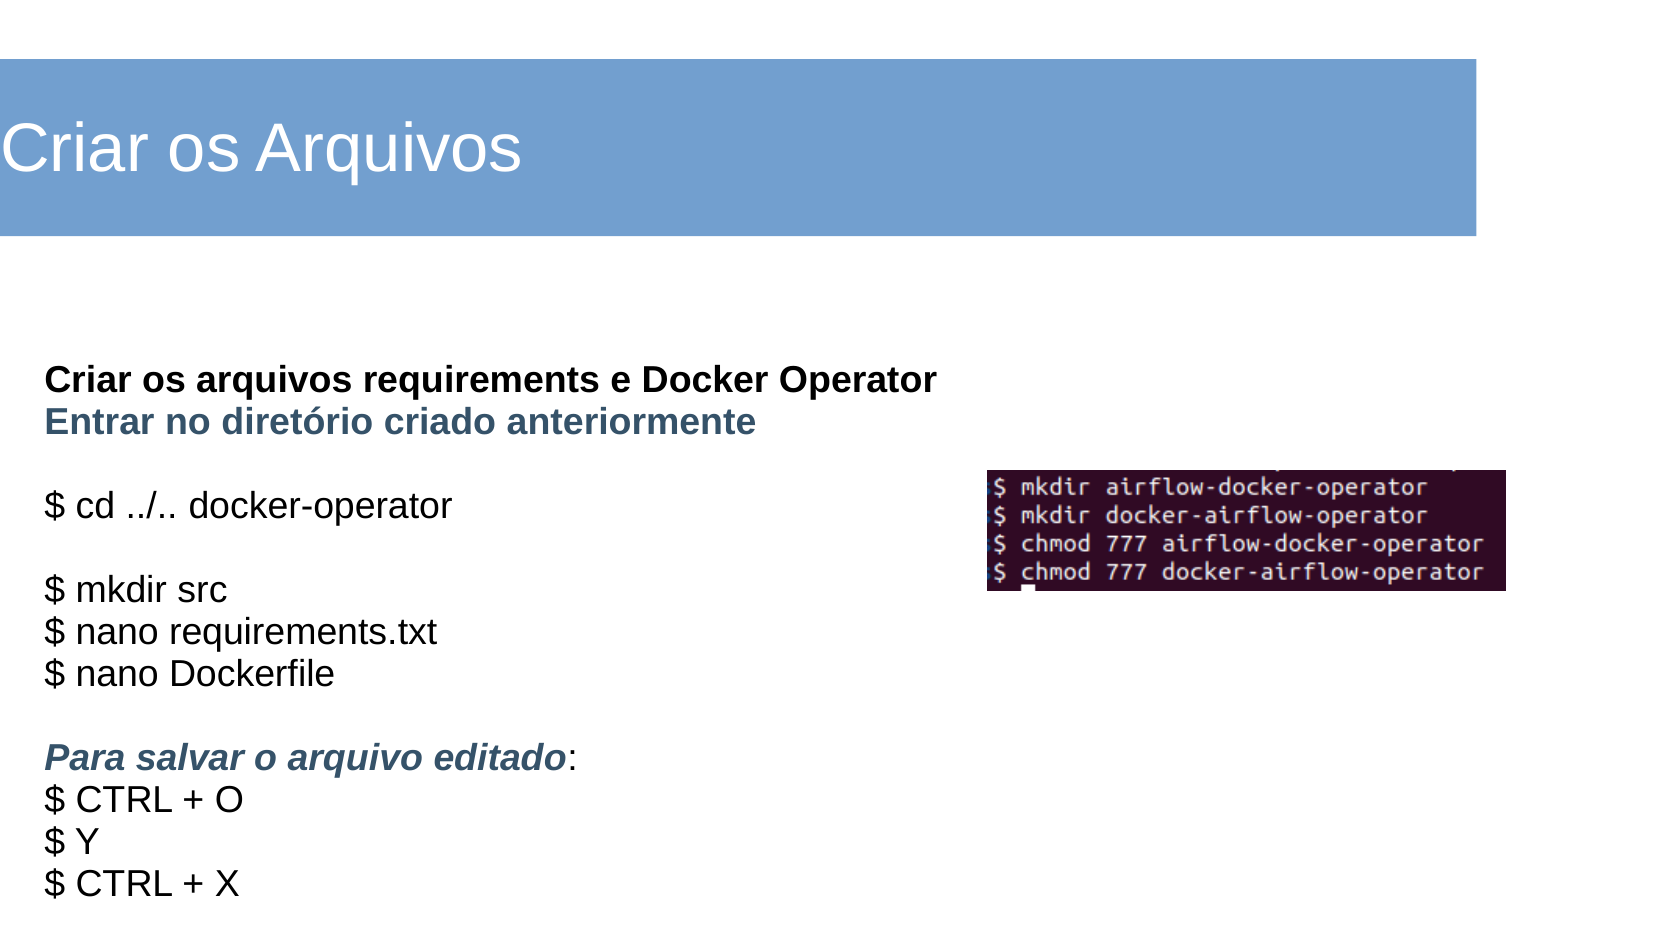

# Criar os Arquivos
Criar os arquivos requirements e Docker Operator
Entrar no diretório criado anteriormente
$ cd ../.. docker-operator
$ mkdir src
$ nano requirements.txt
$ nano Dockerfile
Para salvar o arquivo editado:
$ CTRL + O
$ Y
$ CTRL + X